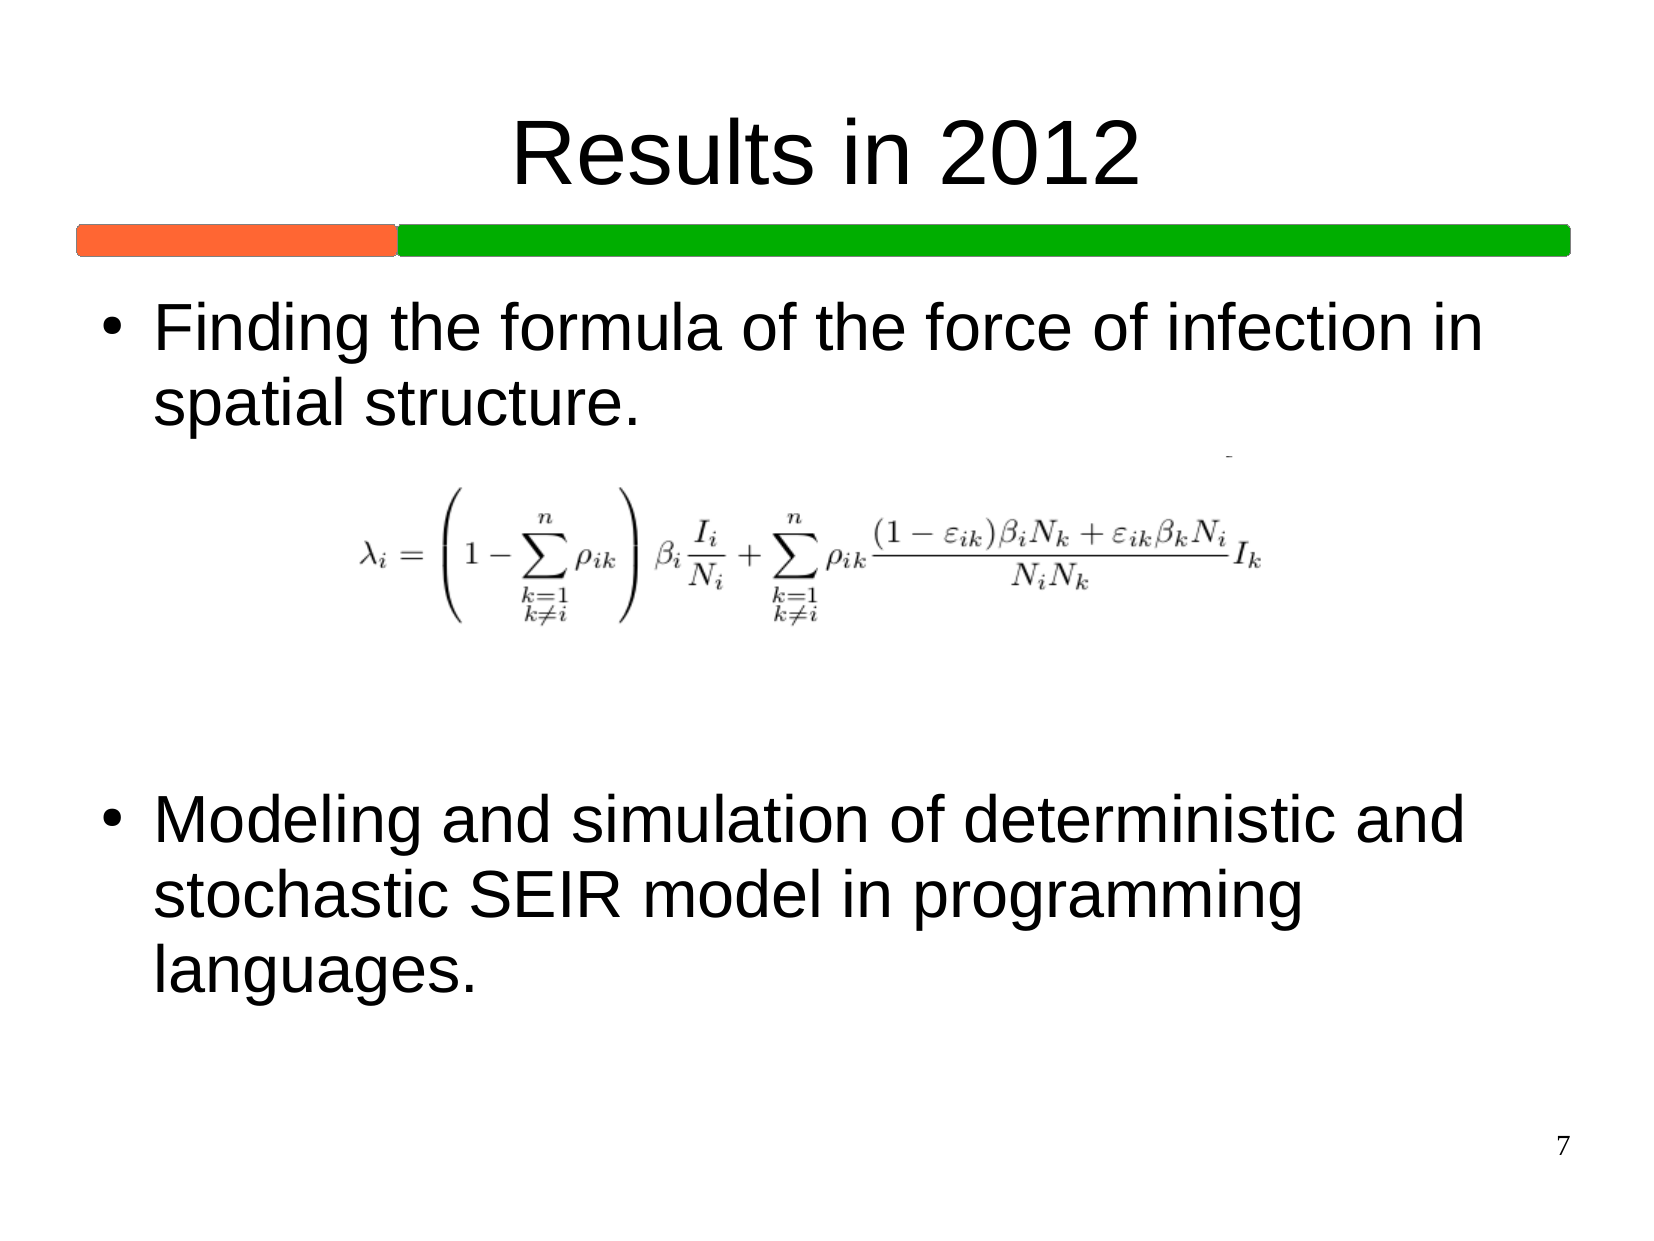

# Results in 2012
Finding the formula of the force of infection in spatial structure.
Modeling and simulation of deterministic and stochastic SEIR model in programming languages​​.
7